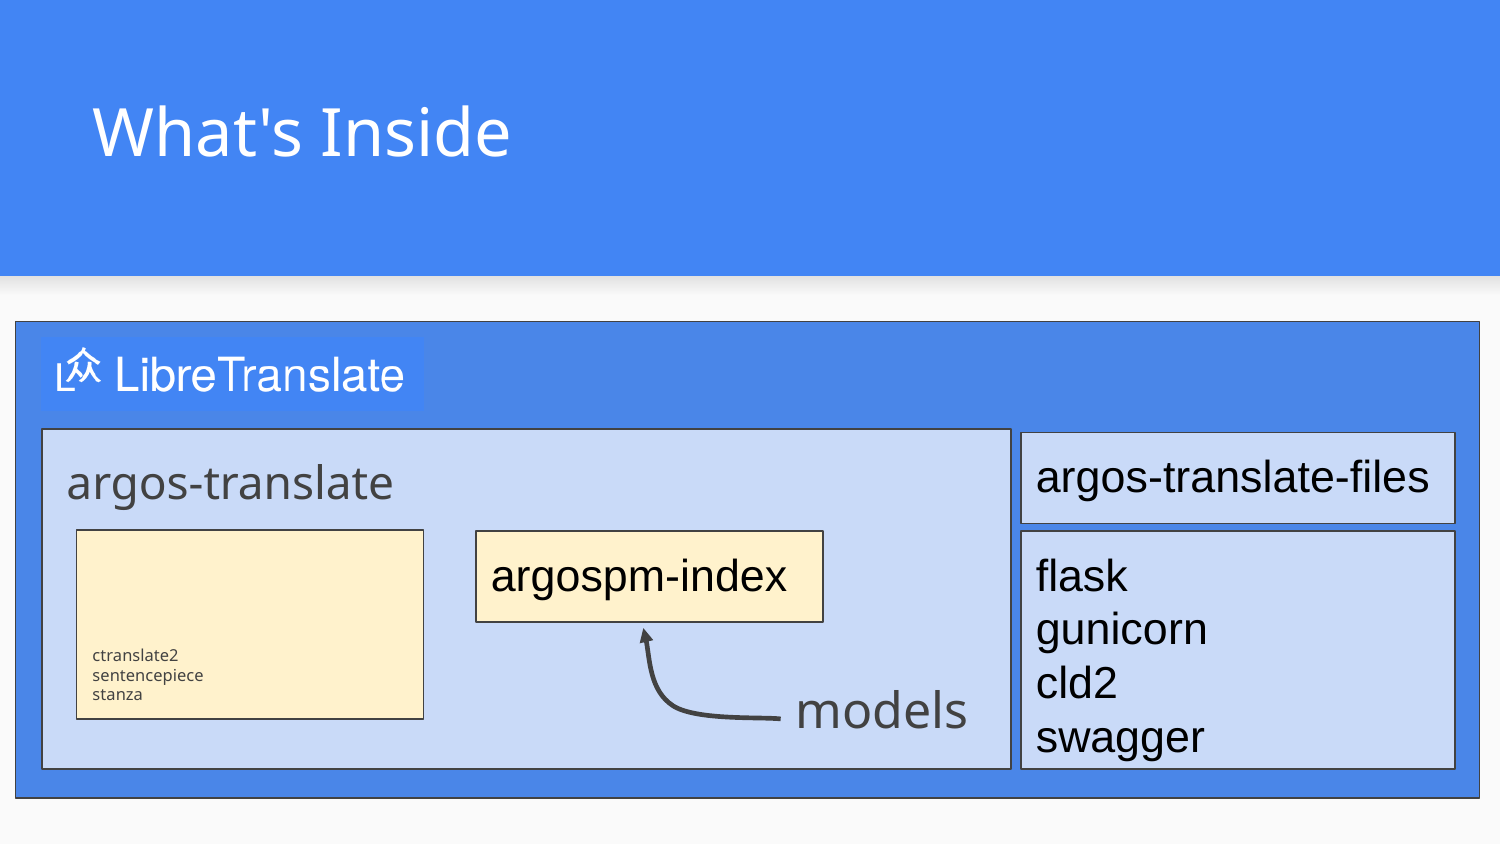

# What's Inside
argos-translate
argos-translate-files
argospm-index
flask
gunicorn
cld2
swagger
ctranslate2
sentencepiece
stanza
models